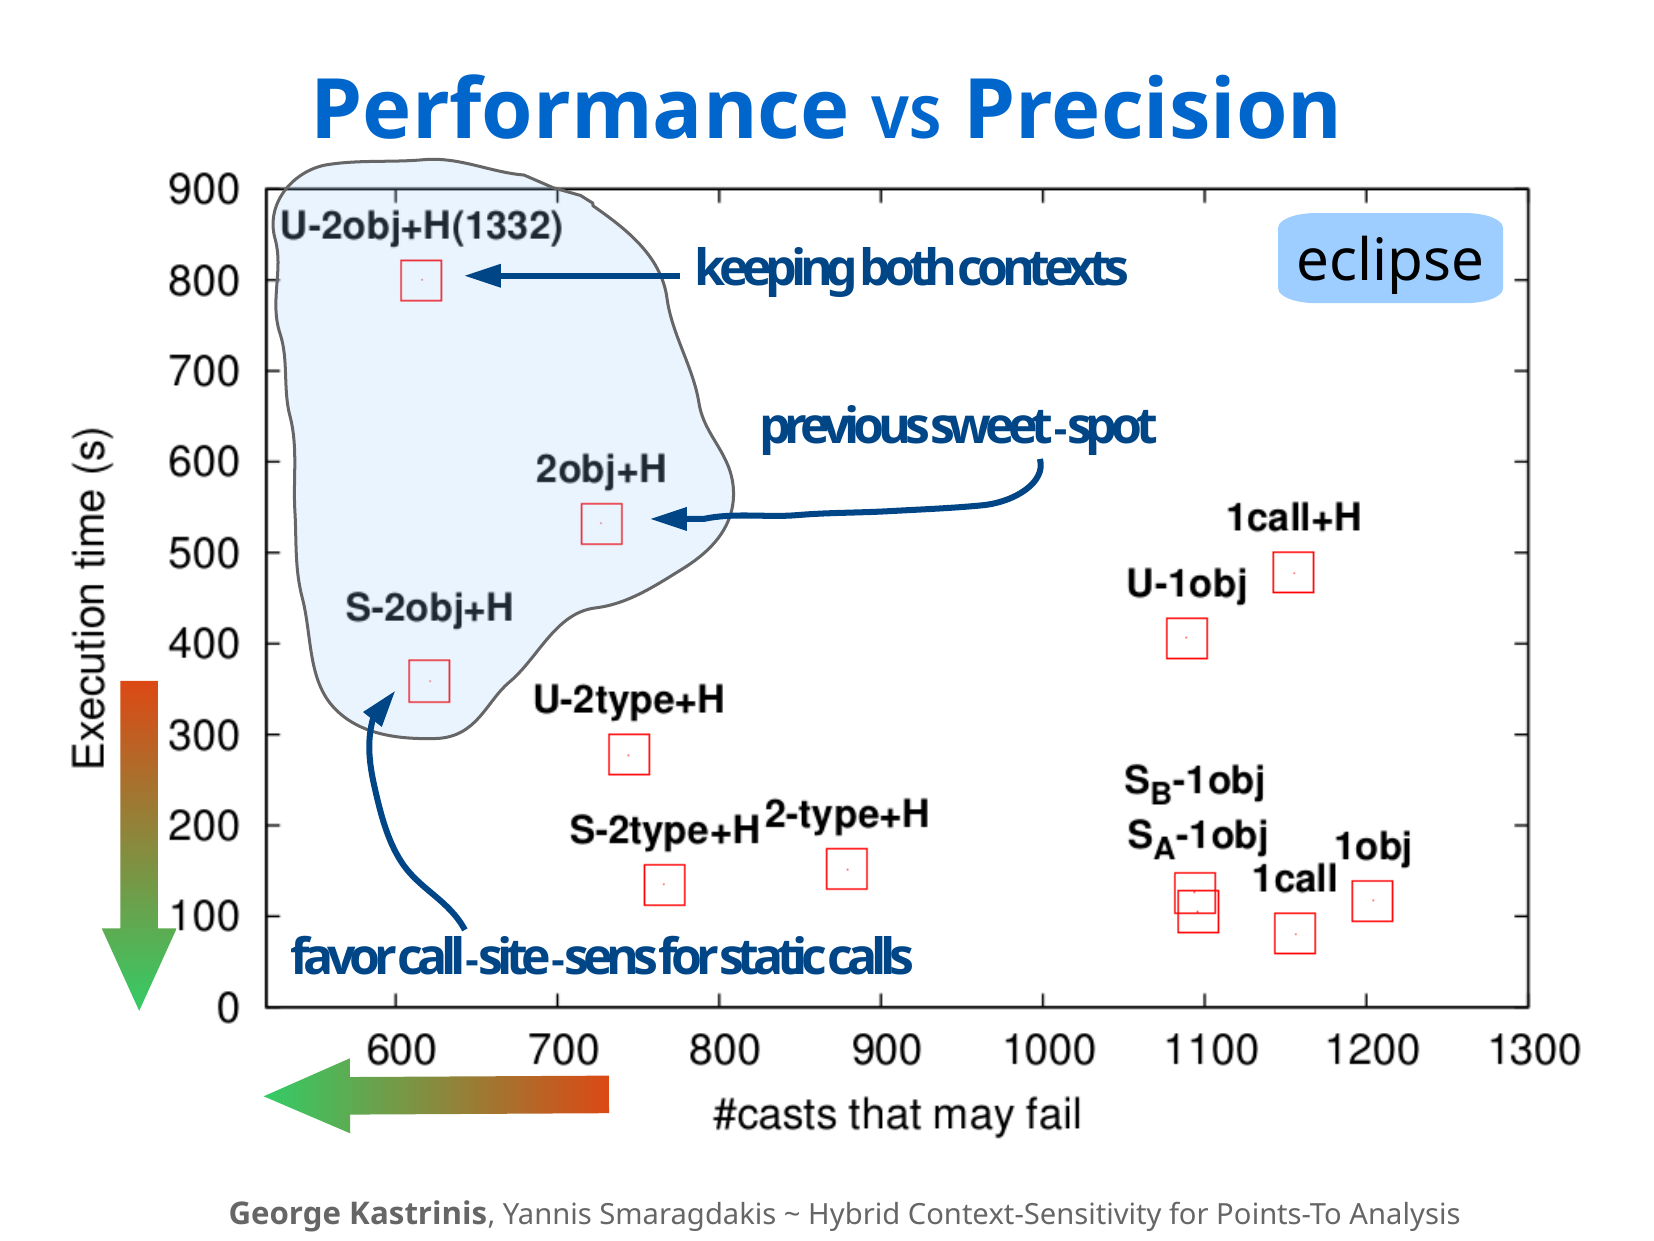

Performance VS Precision
eclipse
keeping both contexts
previous sweet-spot
favor call-site-sens for static calls